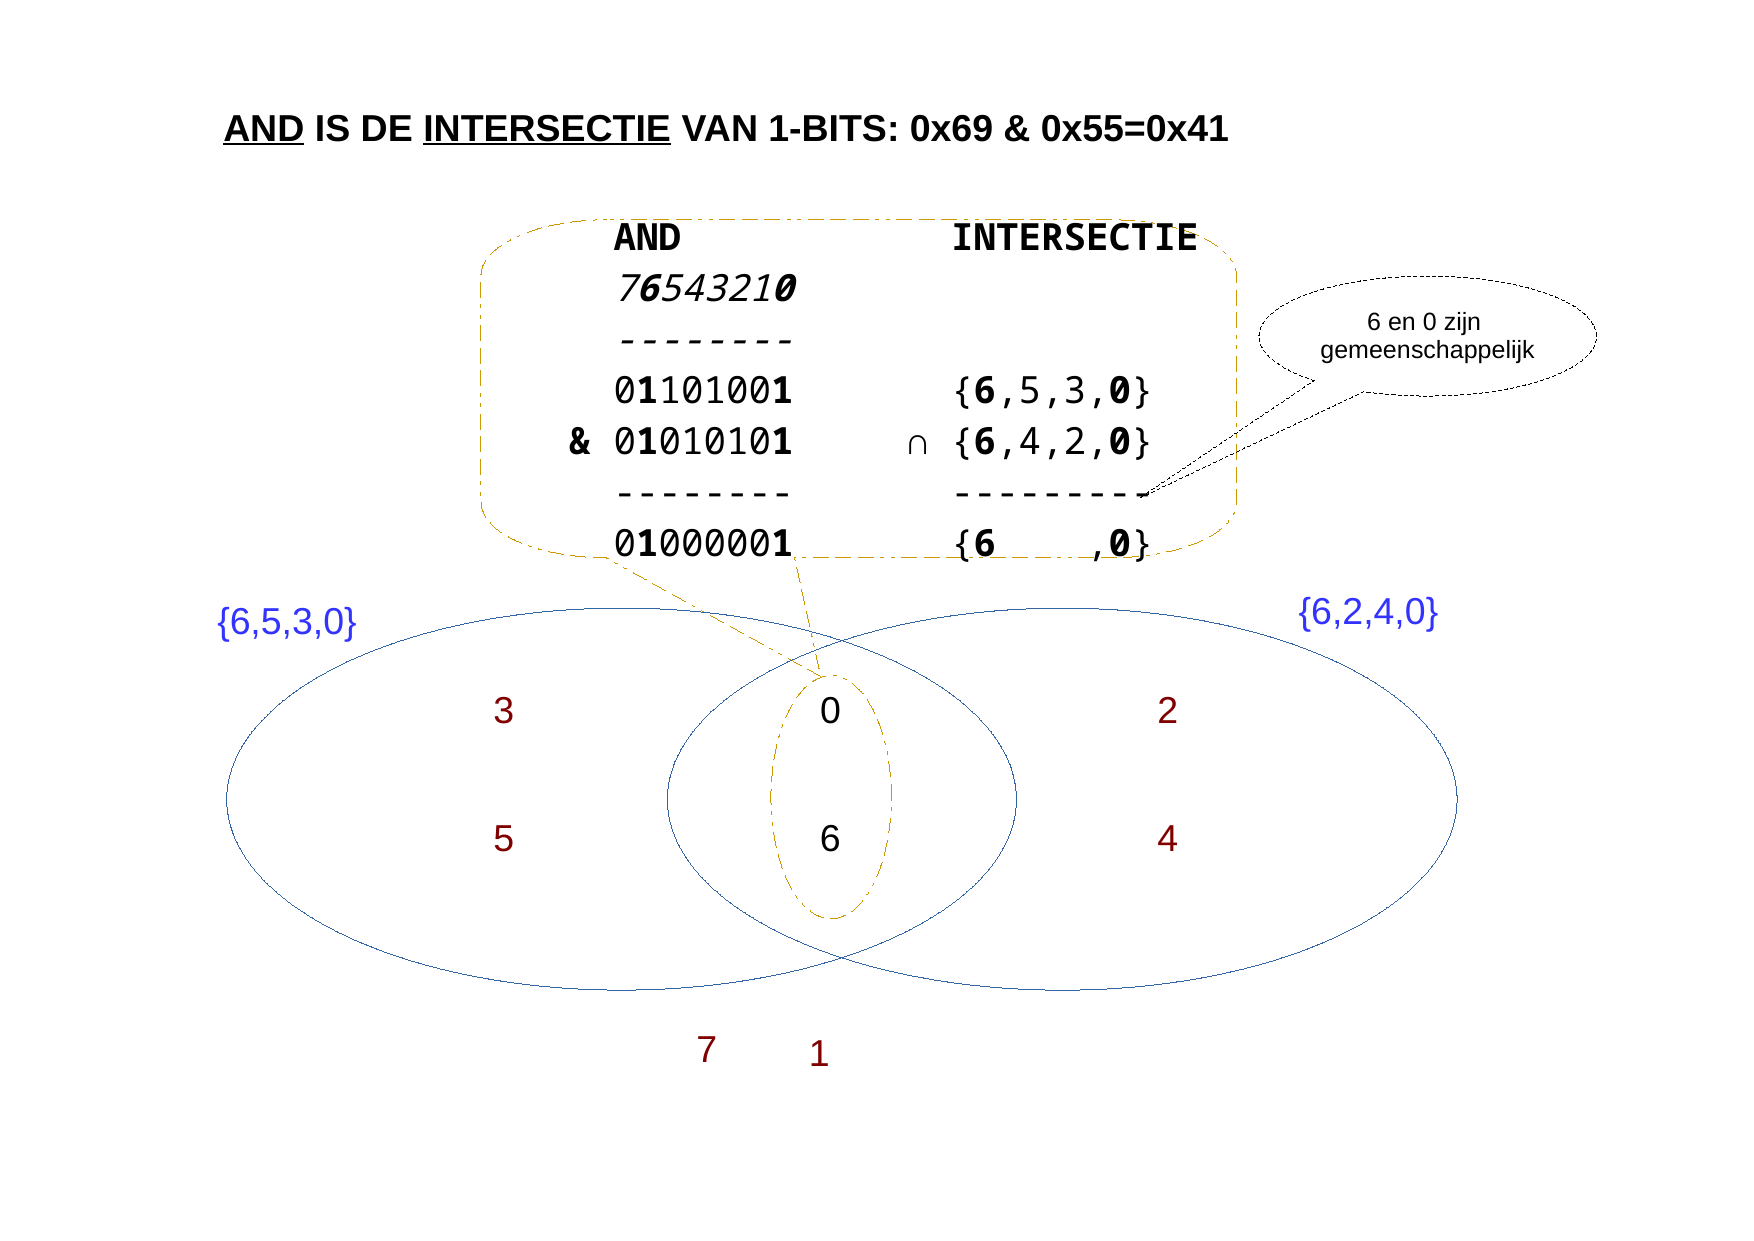

AND IS DE INTERSECTIE VAN 1-BITS: 0x69 & 0x55=0x41
 AND INTERSECTIE
 76543210
 --------
 01101001 {6,5,3,0}
 & 01010101 ∩ {6,4,2,0}
 -------- ---------
 01000001 {6 ,0}
6 en 0 zijn
gemeenschappelijk
{6,2,4,0}
{6,5,3,0}
3
0
2
5
6
4
7
1